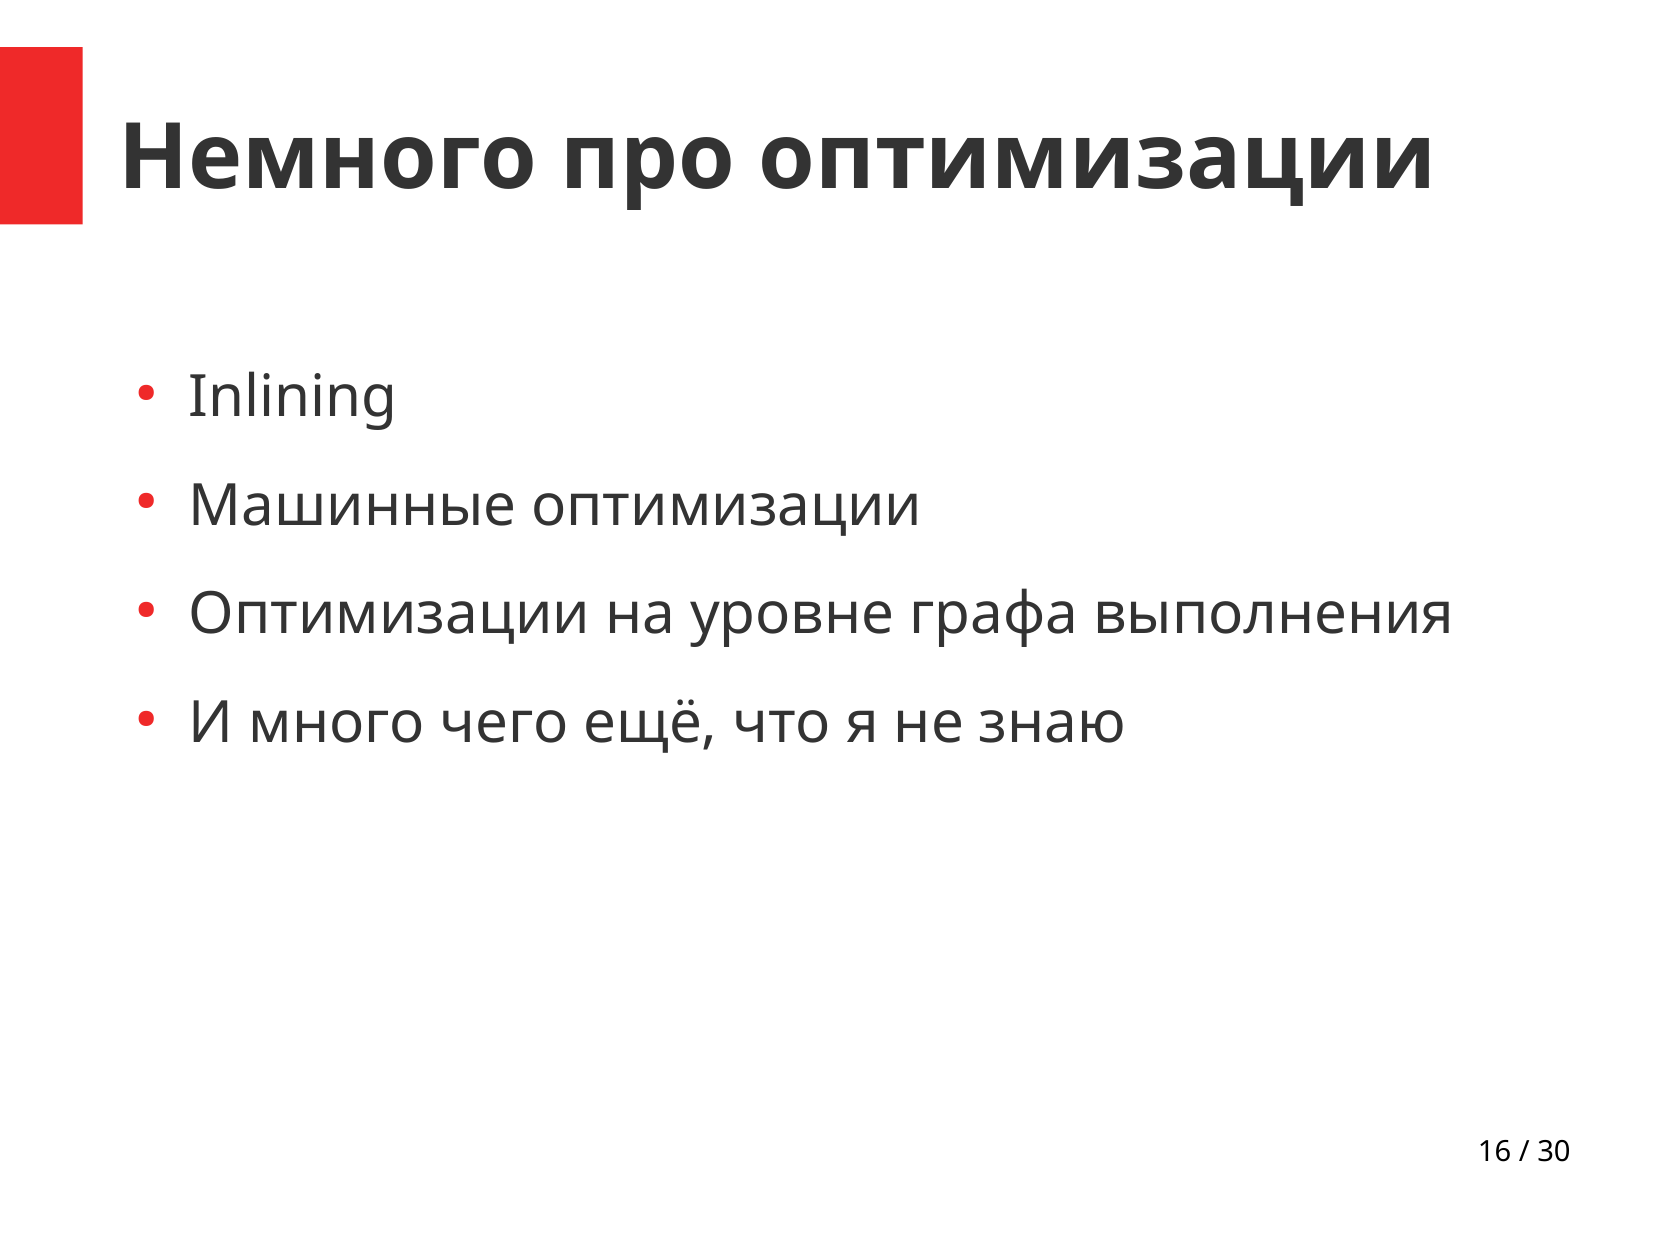

# Немного про оптимизации
Inlining
Машинные оптимизации
Оптимизации на уровне графа выполнения
И много чего ещё, что я не знаю
16